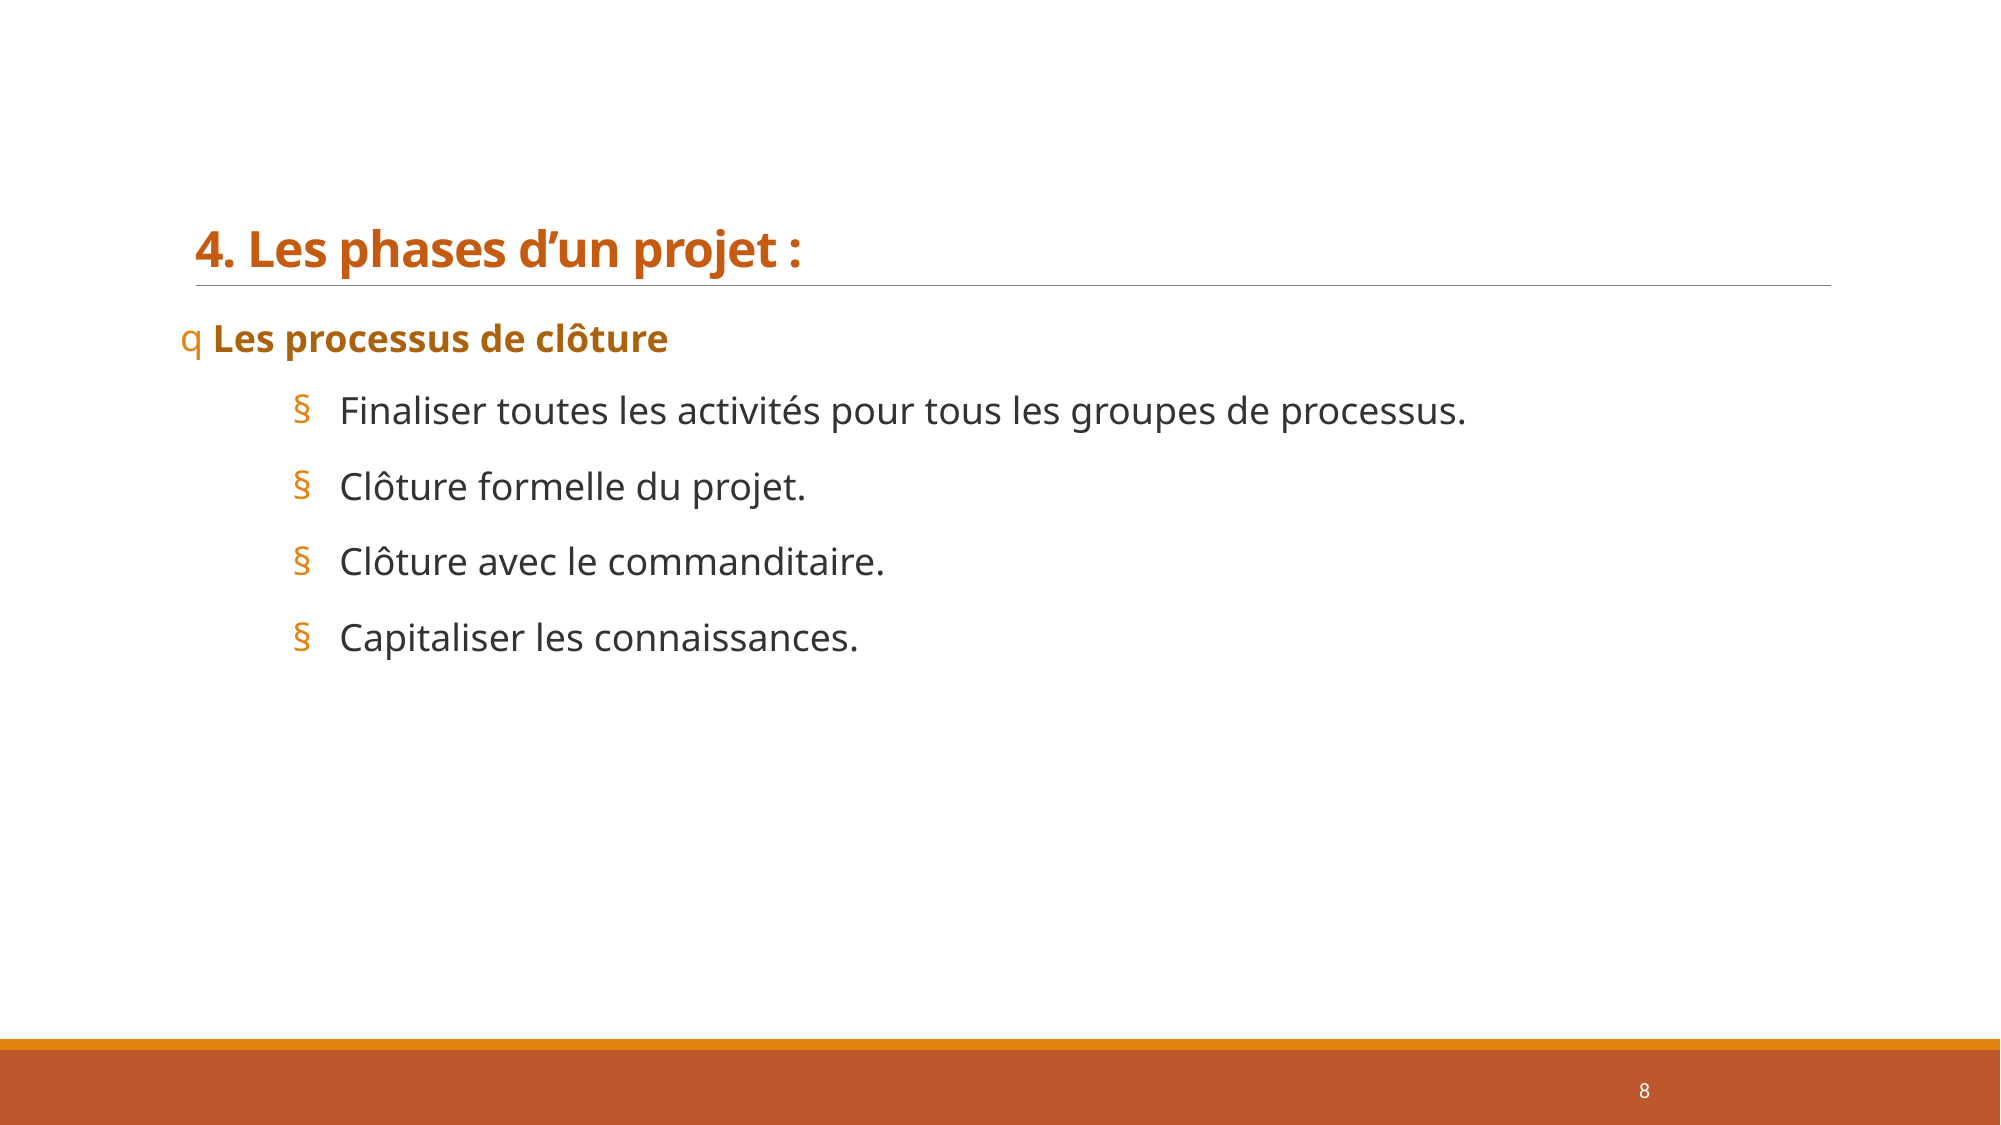

# 4. Les phases d’un projet :
 Les processus de clôture
Finaliser toutes les activités pour tous les groupes de processus.
Clôture formelle du projet.
Clôture avec le commanditaire.
Capitaliser les connaissances.